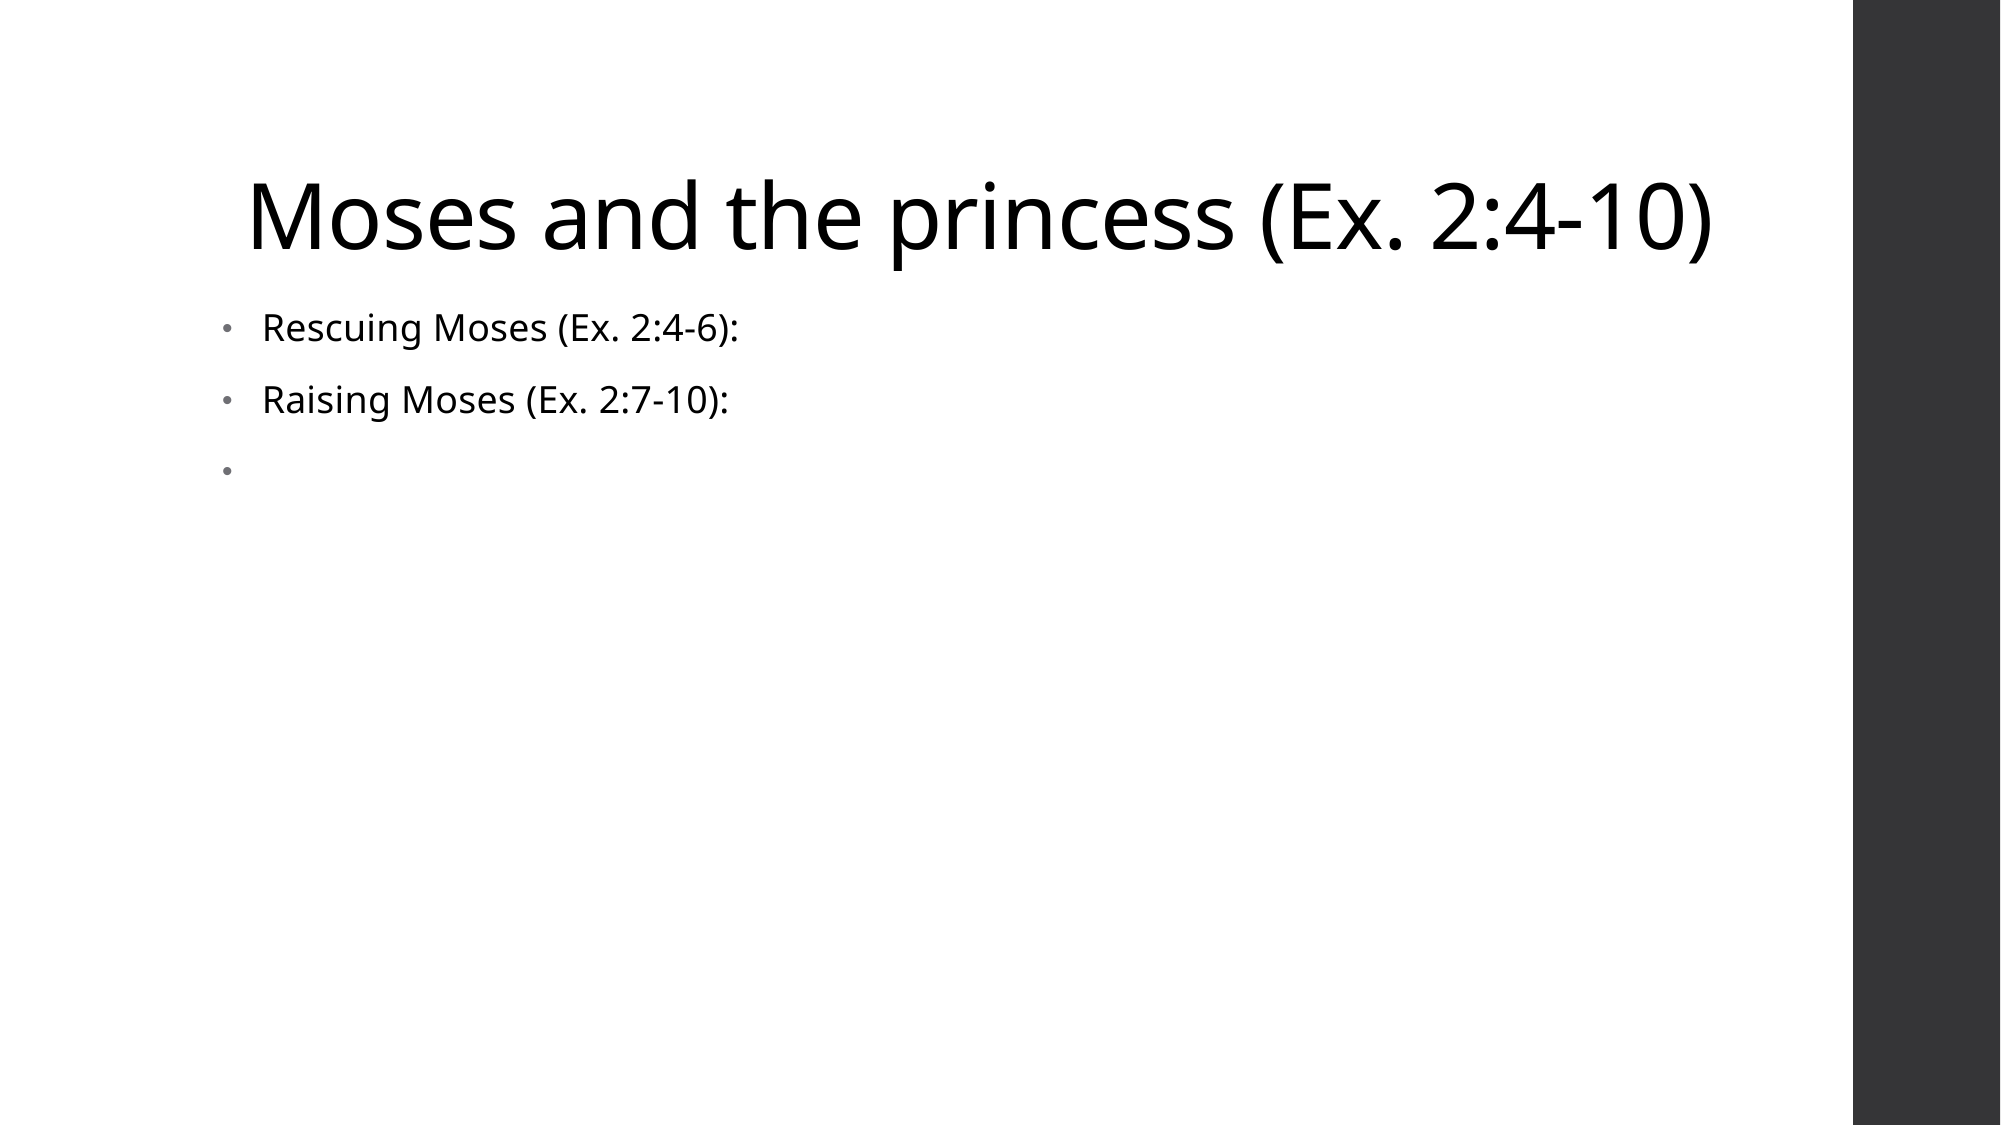

# Moses and the princess (Ex. 2:4-10)
 Rescuing Moses (Ex. 2:4-6):
 Raising Moses (Ex. 2:7-10):